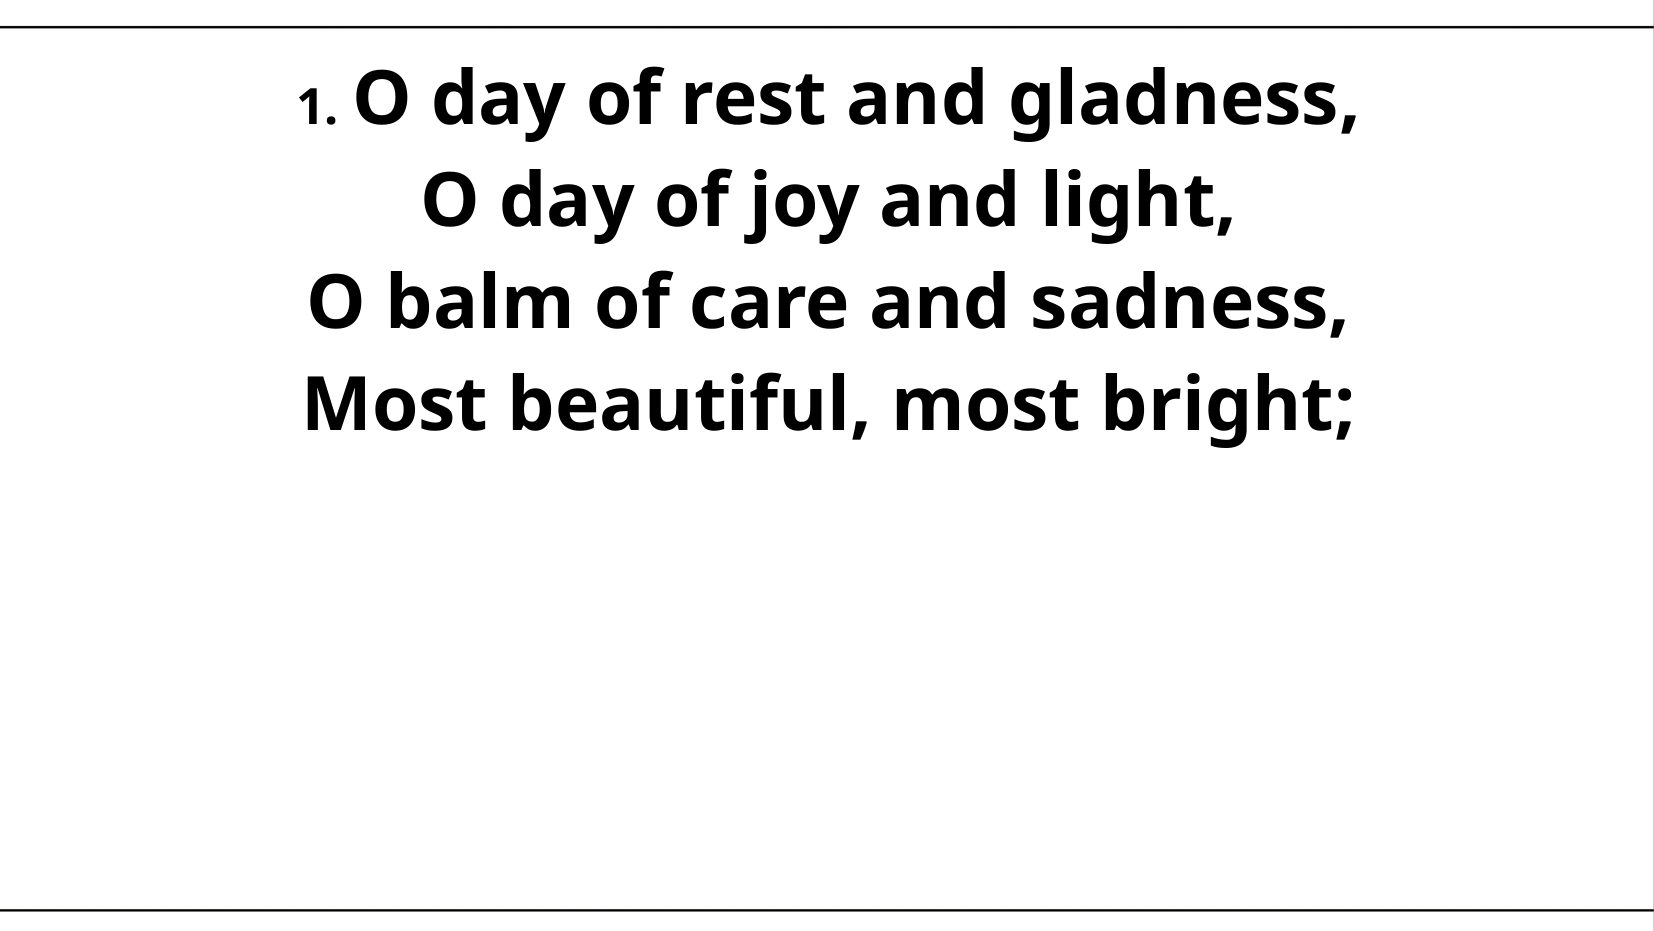

1. O day of rest and gladness,
O day of joy and light,
O balm of care and sadness,
Most beautiful, most bright;